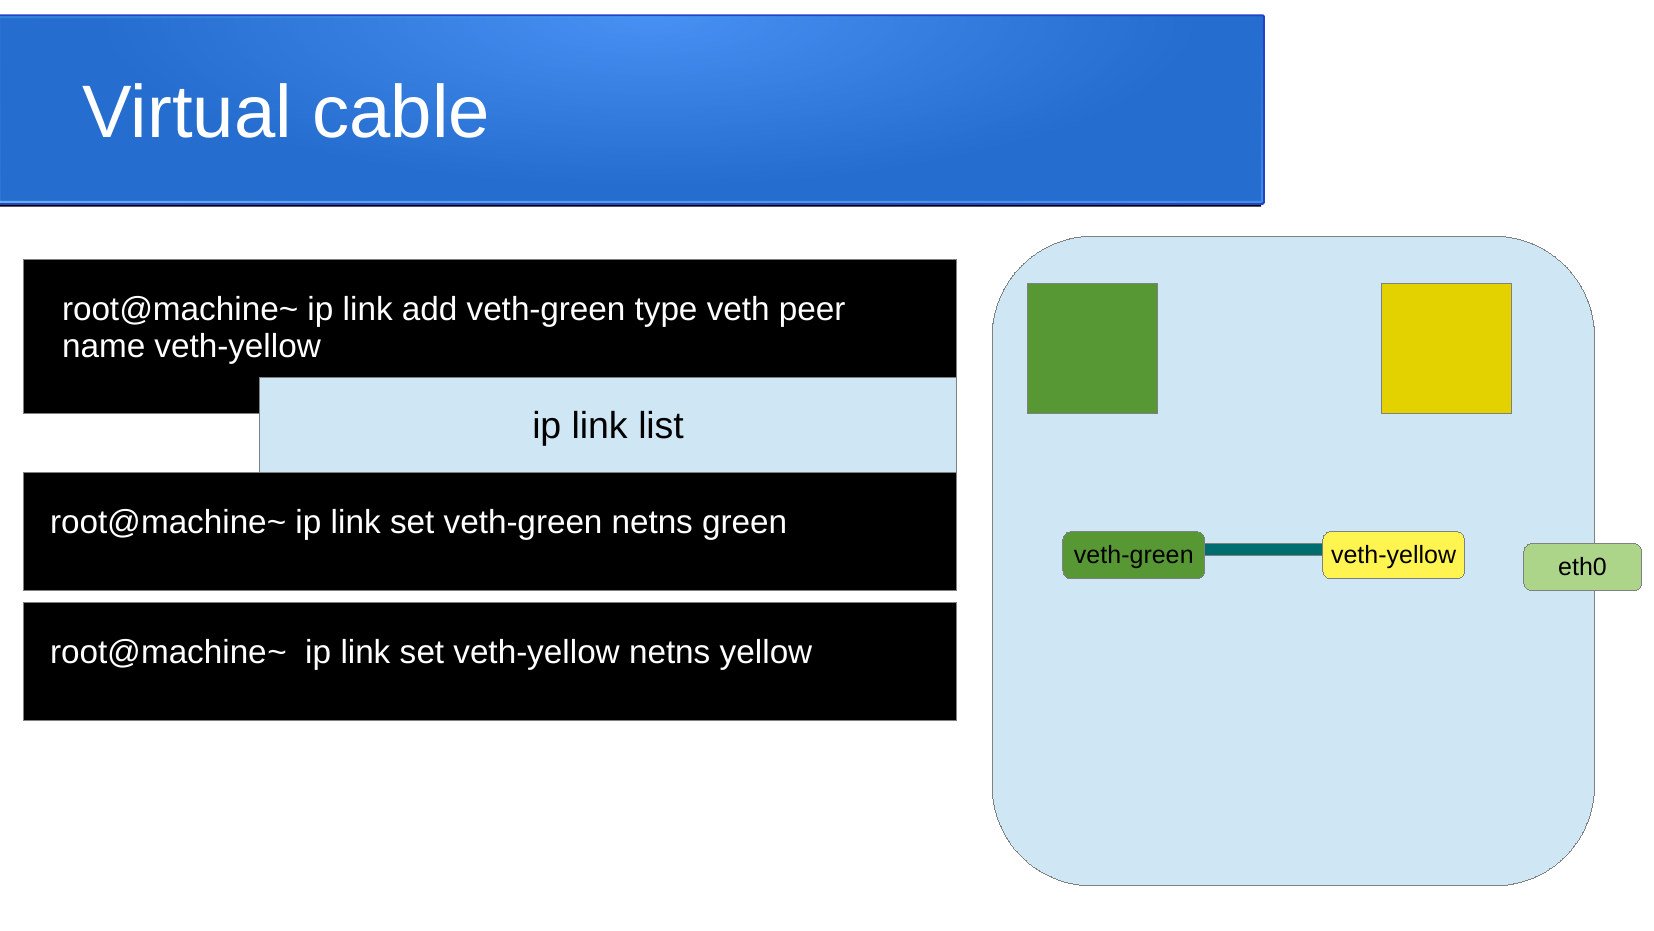

# Virtual cable
root@machine~ ip link add veth-green type veth peer name veth-yellow
ip link list
root@machine~ ip link set veth-green netns green
veth-green
veth-yellow
eth0
root@machine~ ip netns
green
yellow
root@machine~ ip link set veth-yellow netns yellow